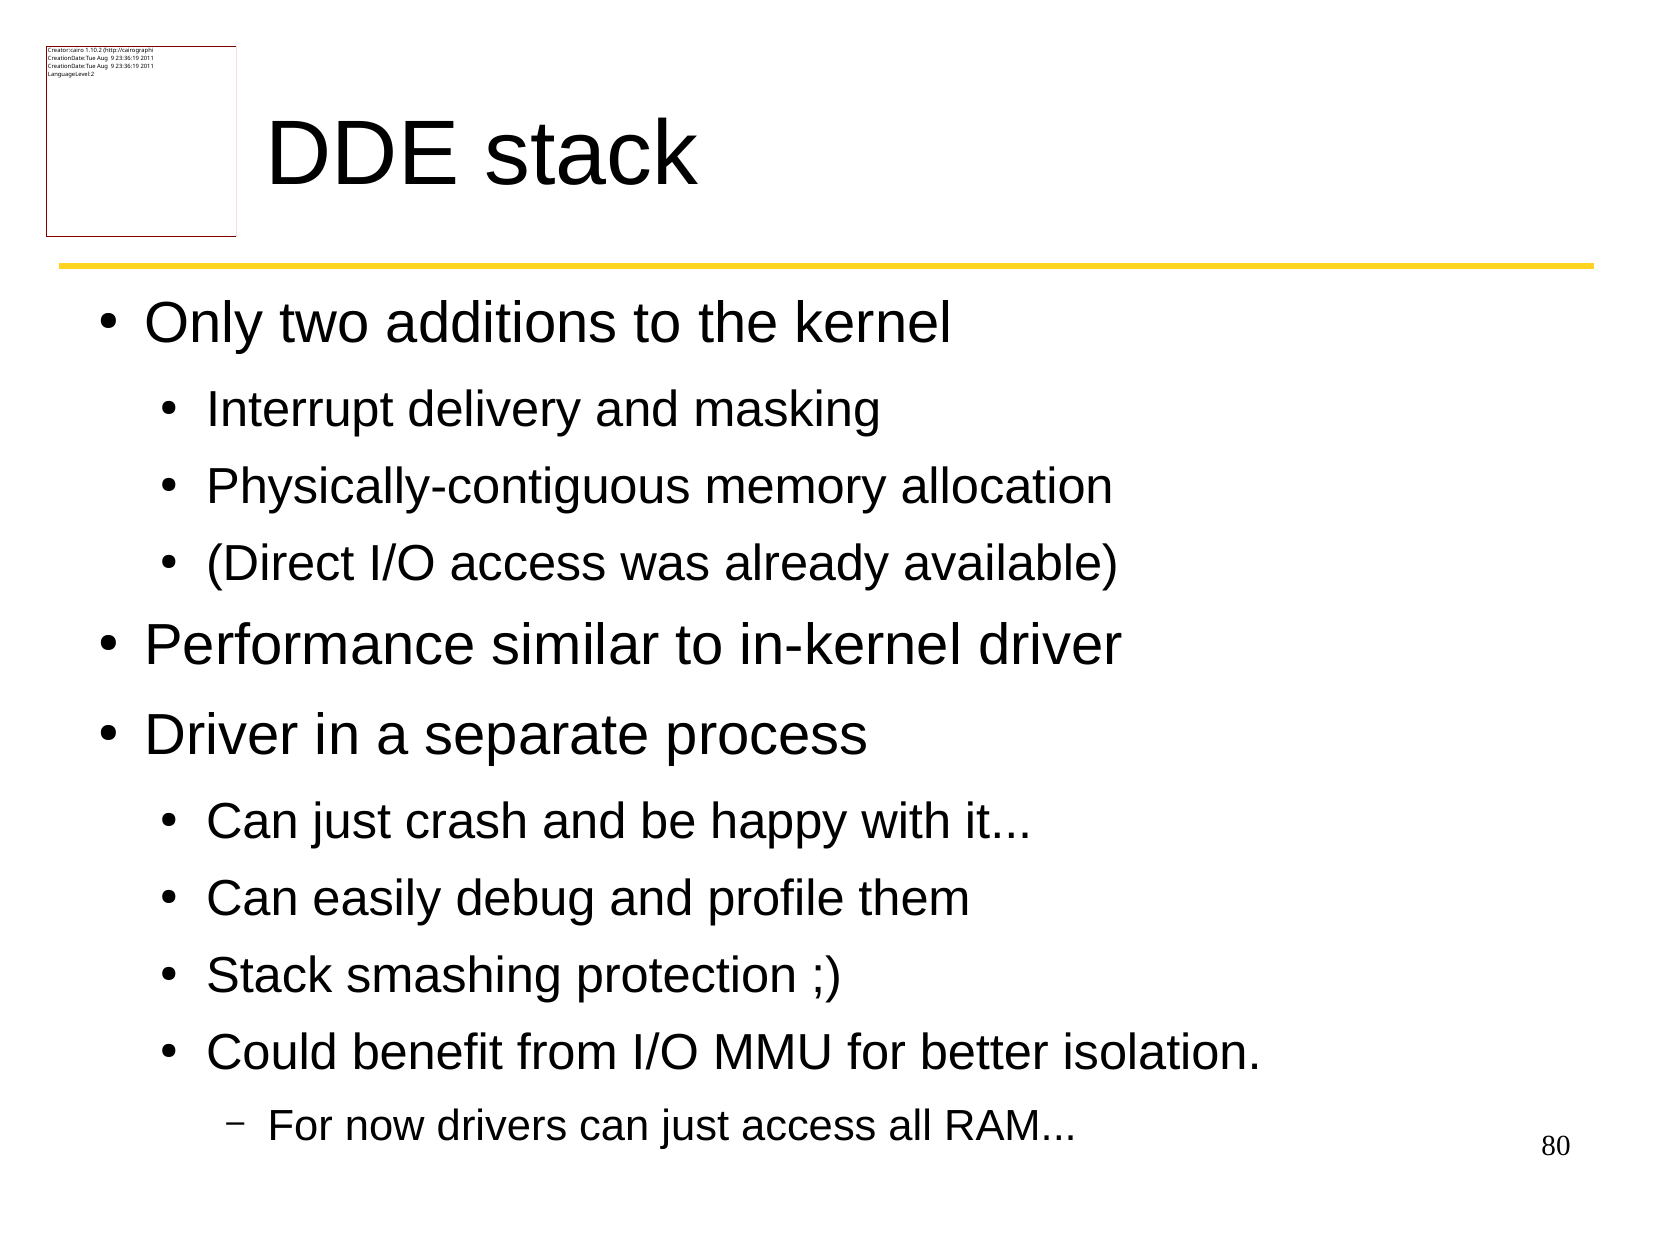

# DDE stack
Only two additions to the kernel
Interrupt delivery and masking
Physically-contiguous memory allocation
(Direct I/O access was already available)
Performance similar to in-kernel driver
Driver in a separate process
Can just crash and be happy with it...
Can easily debug and profile them
Stack smashing protection ;)
Could benefit from I/O MMU for better isolation.
For now drivers can just access all RAM...
80